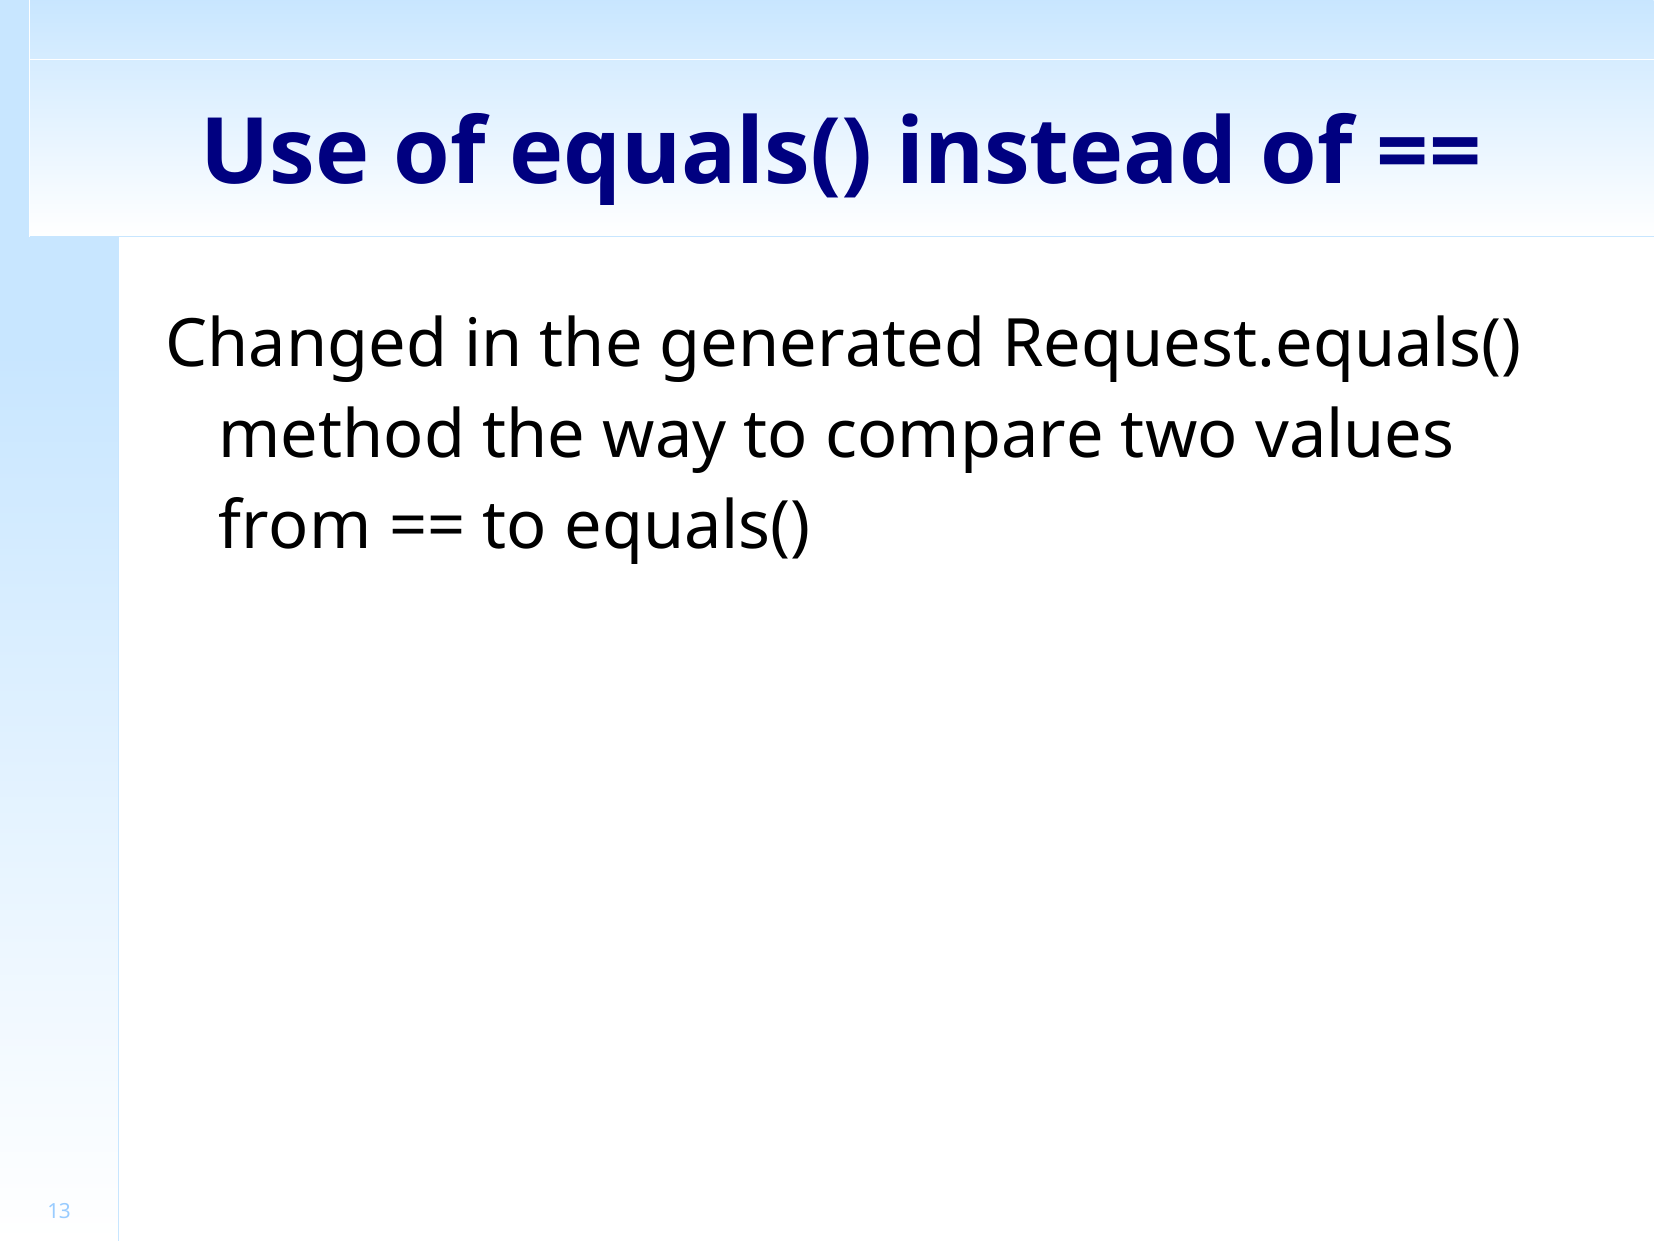

# Use of equals() instead of ==
Changed in the generated Request.equals() method the way to compare two values from == to equals()